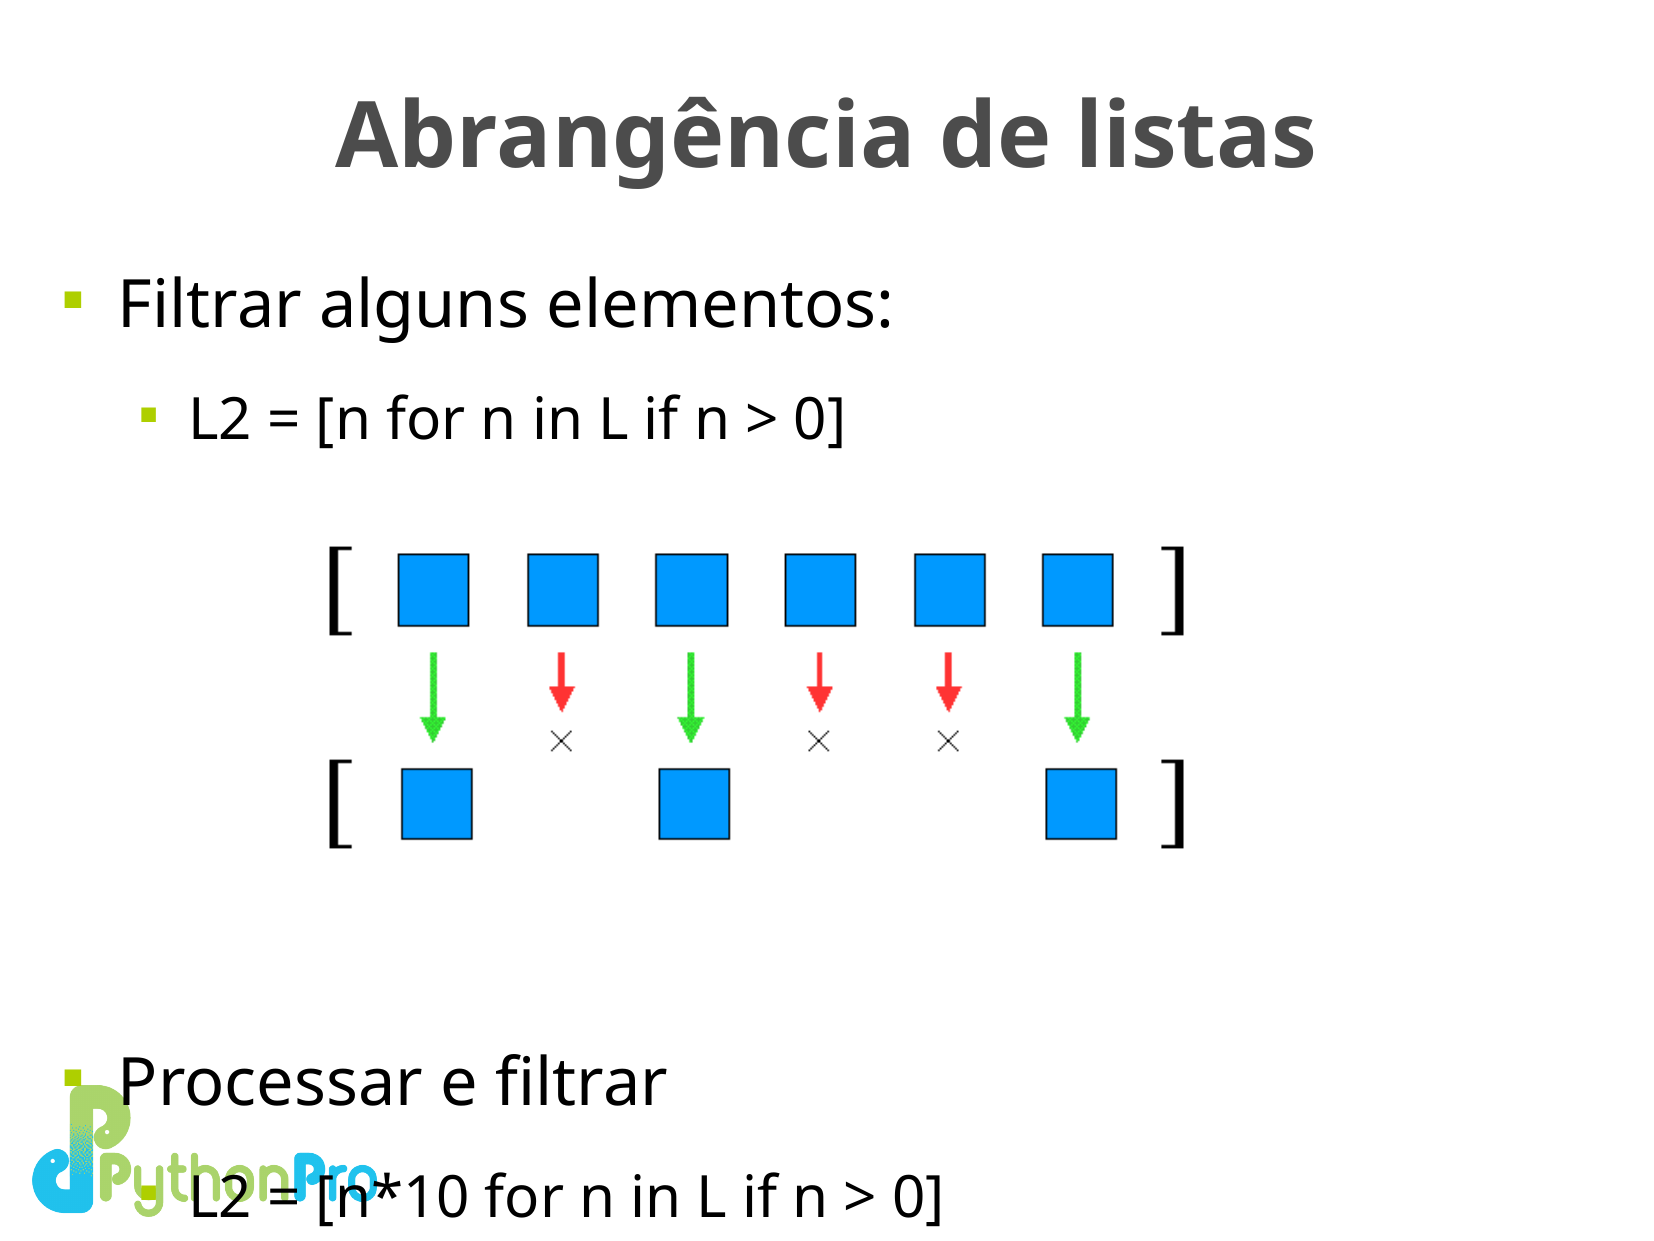

Abrangência de listas
# Filtrar alguns elementos:
L2 = [n for n in L if n > 0]
Processar e filtrar
L2 = [n*10 for n in L if n > 0]